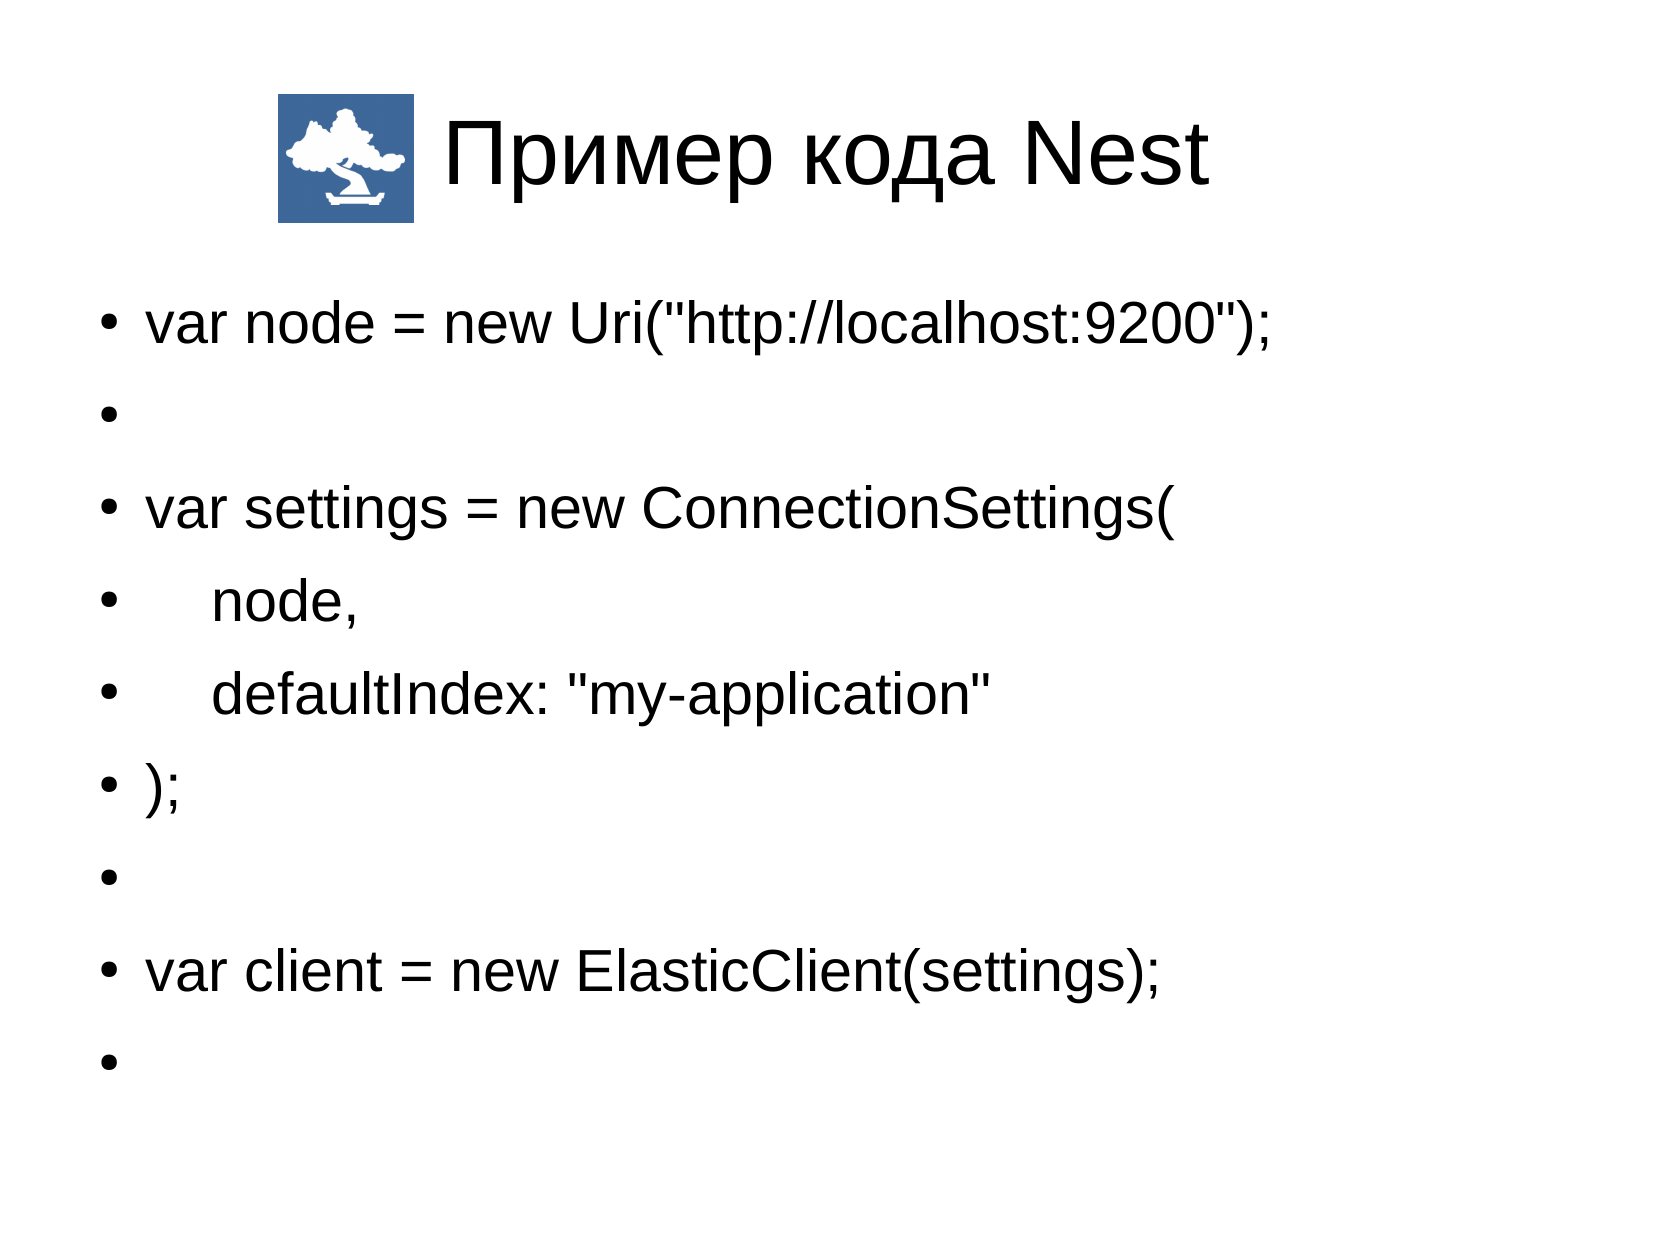

# Пример кода Nest
var node = new Uri("http://localhost:9200");
var settings = new ConnectionSettings(
 node,
 defaultIndex: "my-application"
);
var client = new ElasticClient(settings);